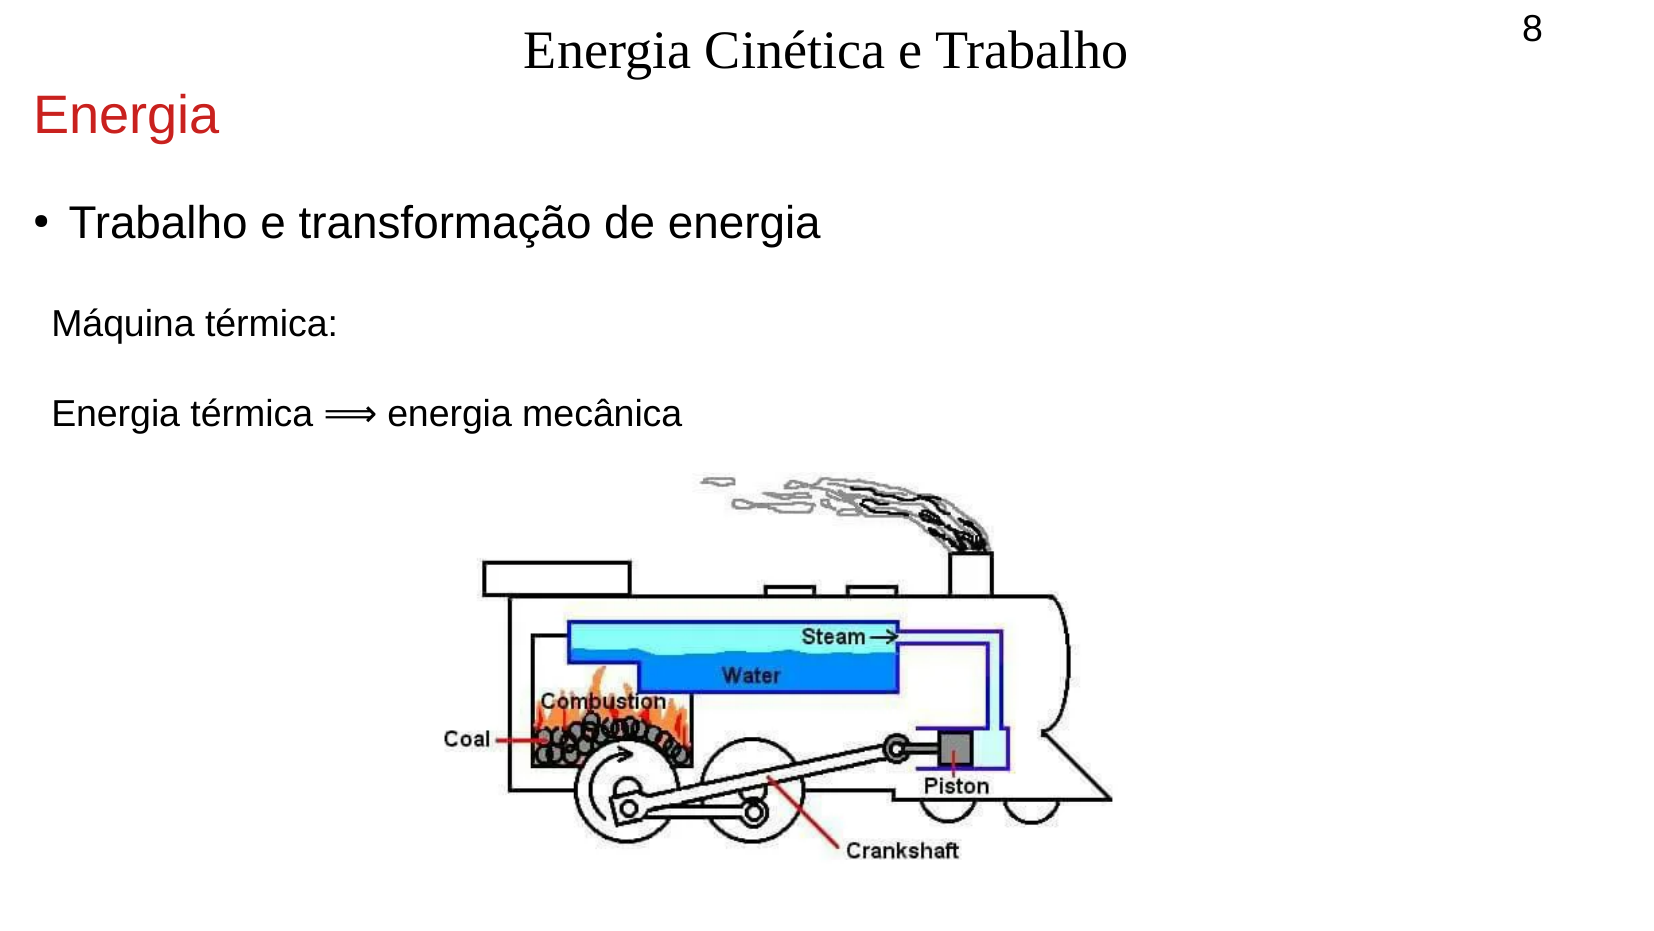

Energia Cinética e Trabalho
Energia
Trabalho e transformação de energia
Máquina térmica:
Energia térmica ⟹ energia mecânica